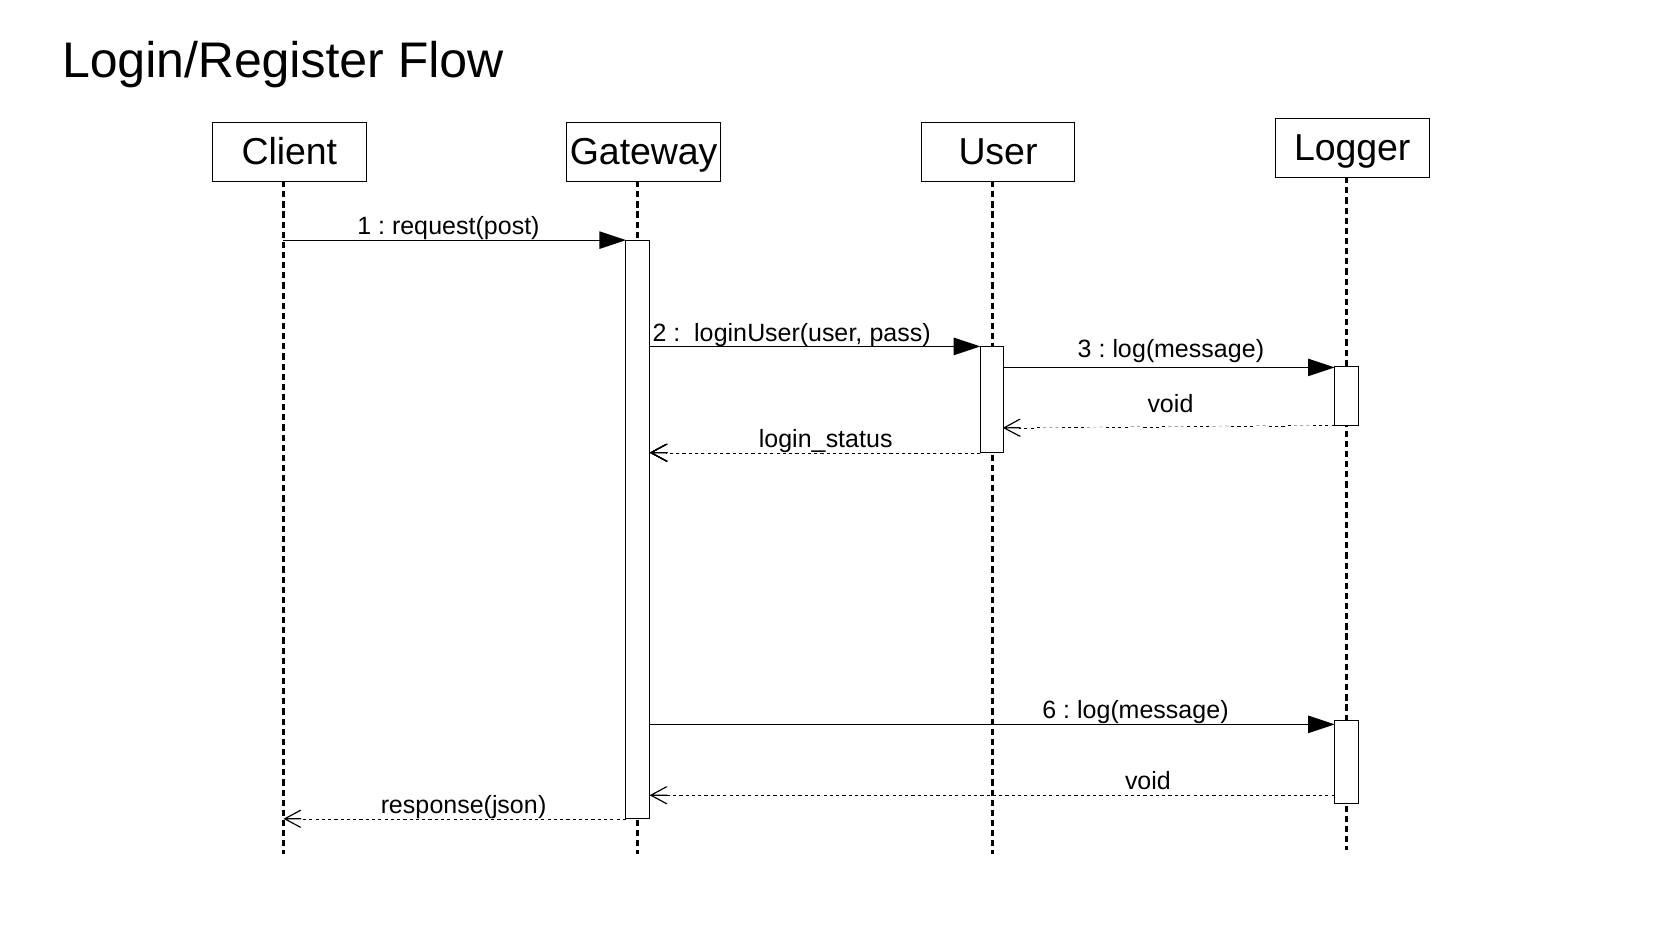

Login/Register Flow
Logger
Client
Gateway
User
1 : request(post)
2 : loginUser(user, pass)
3 : log(message)
void
login_status
6 : log(message)
void
response(json)